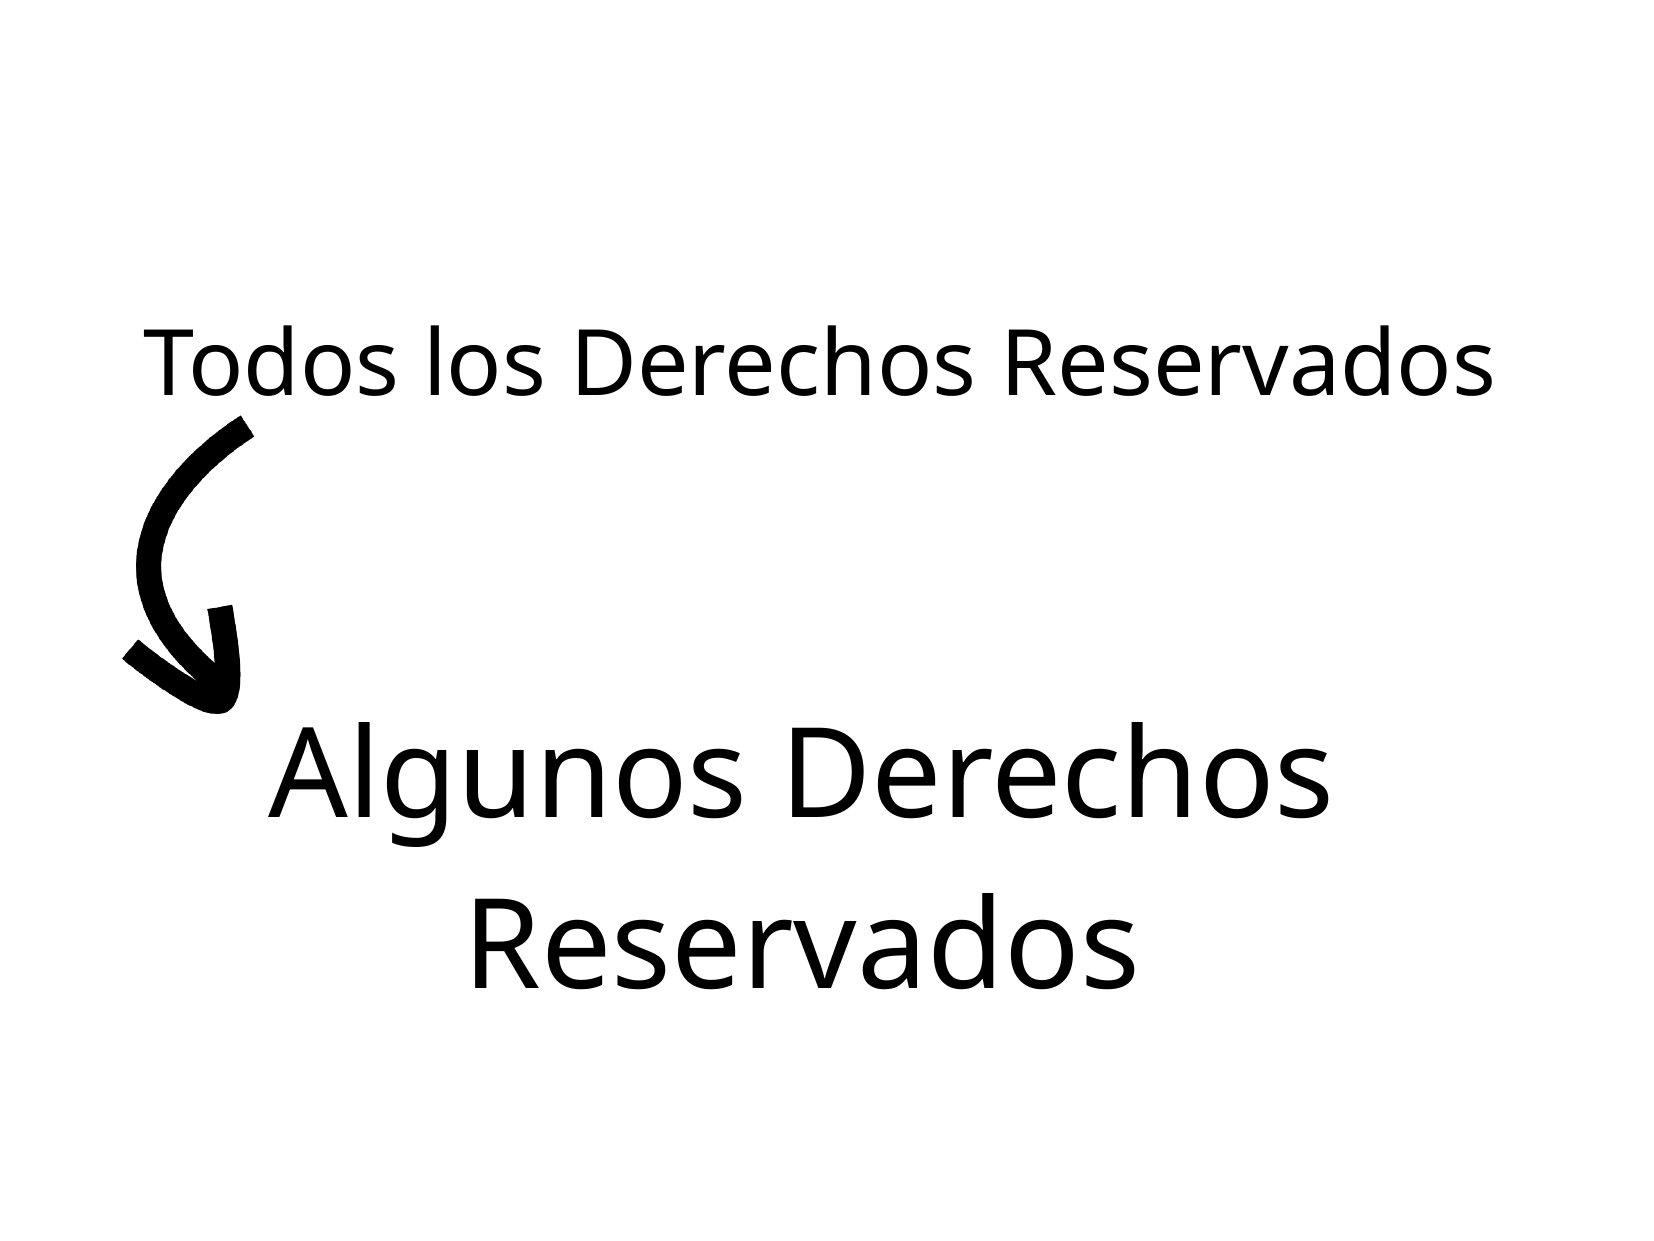

# Todos los Derechos Reservados
Algunos Derechos
Reservados